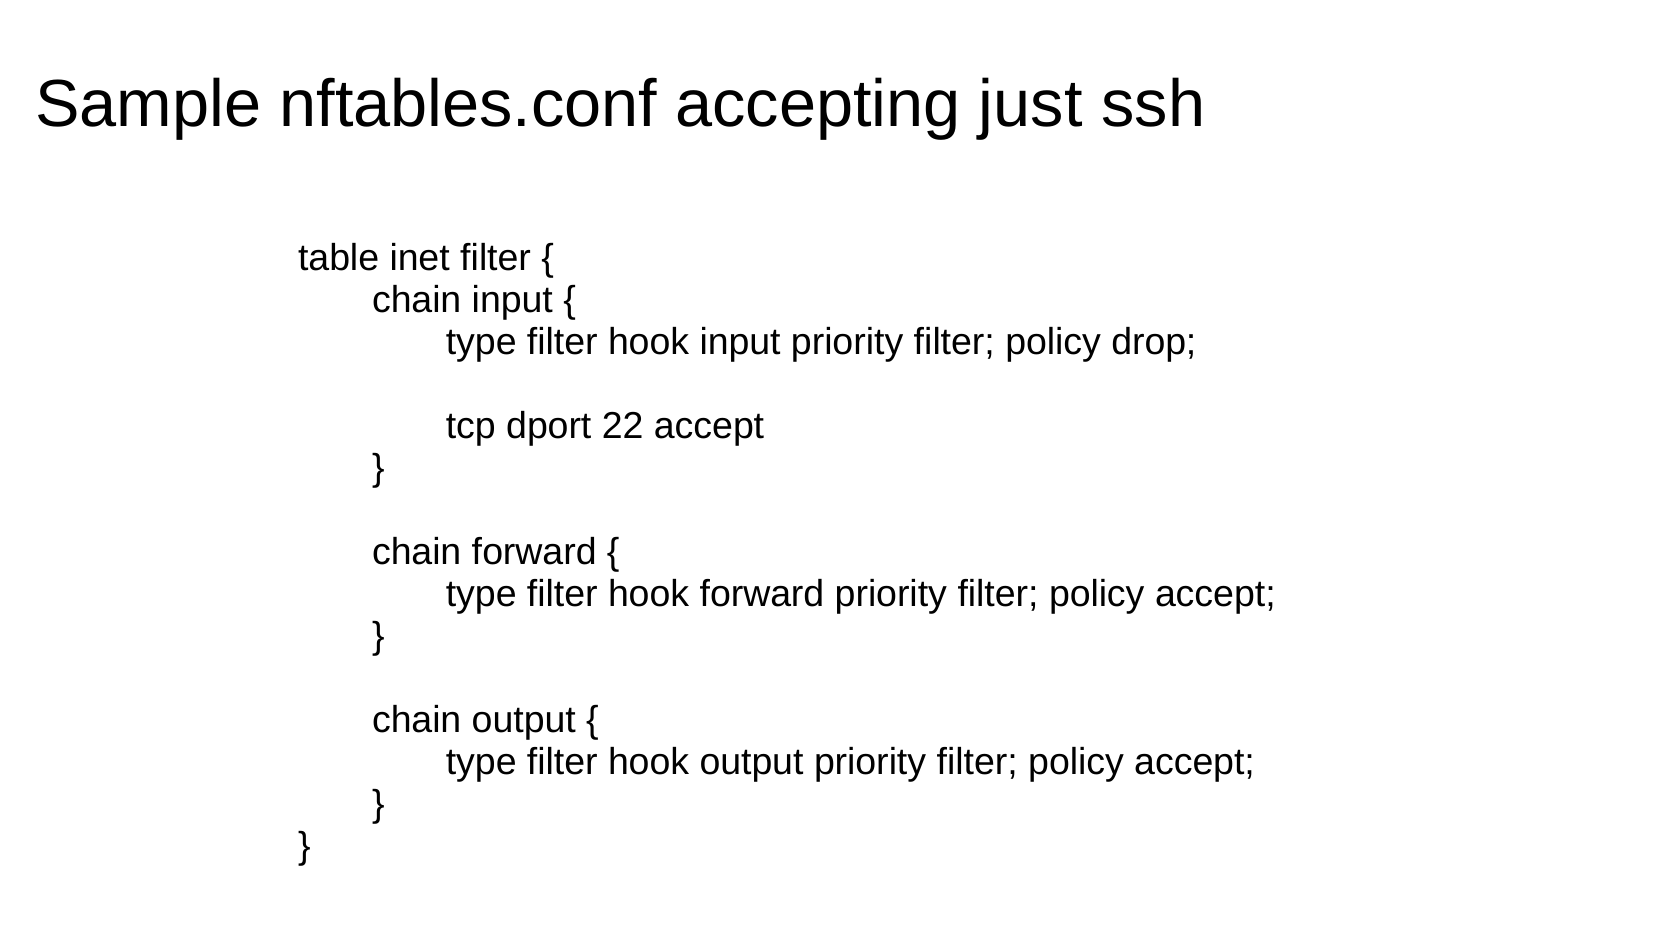

# Sample nftables.conf accepting just ssh
table inet filter {
	chain input {
		type filter hook input priority filter; policy drop;
		tcp dport 22 accept
	}
	chain forward {
		type filter hook forward priority filter; policy accept;
	}
	chain output {
		type filter hook output priority filter; policy accept;
	}
}